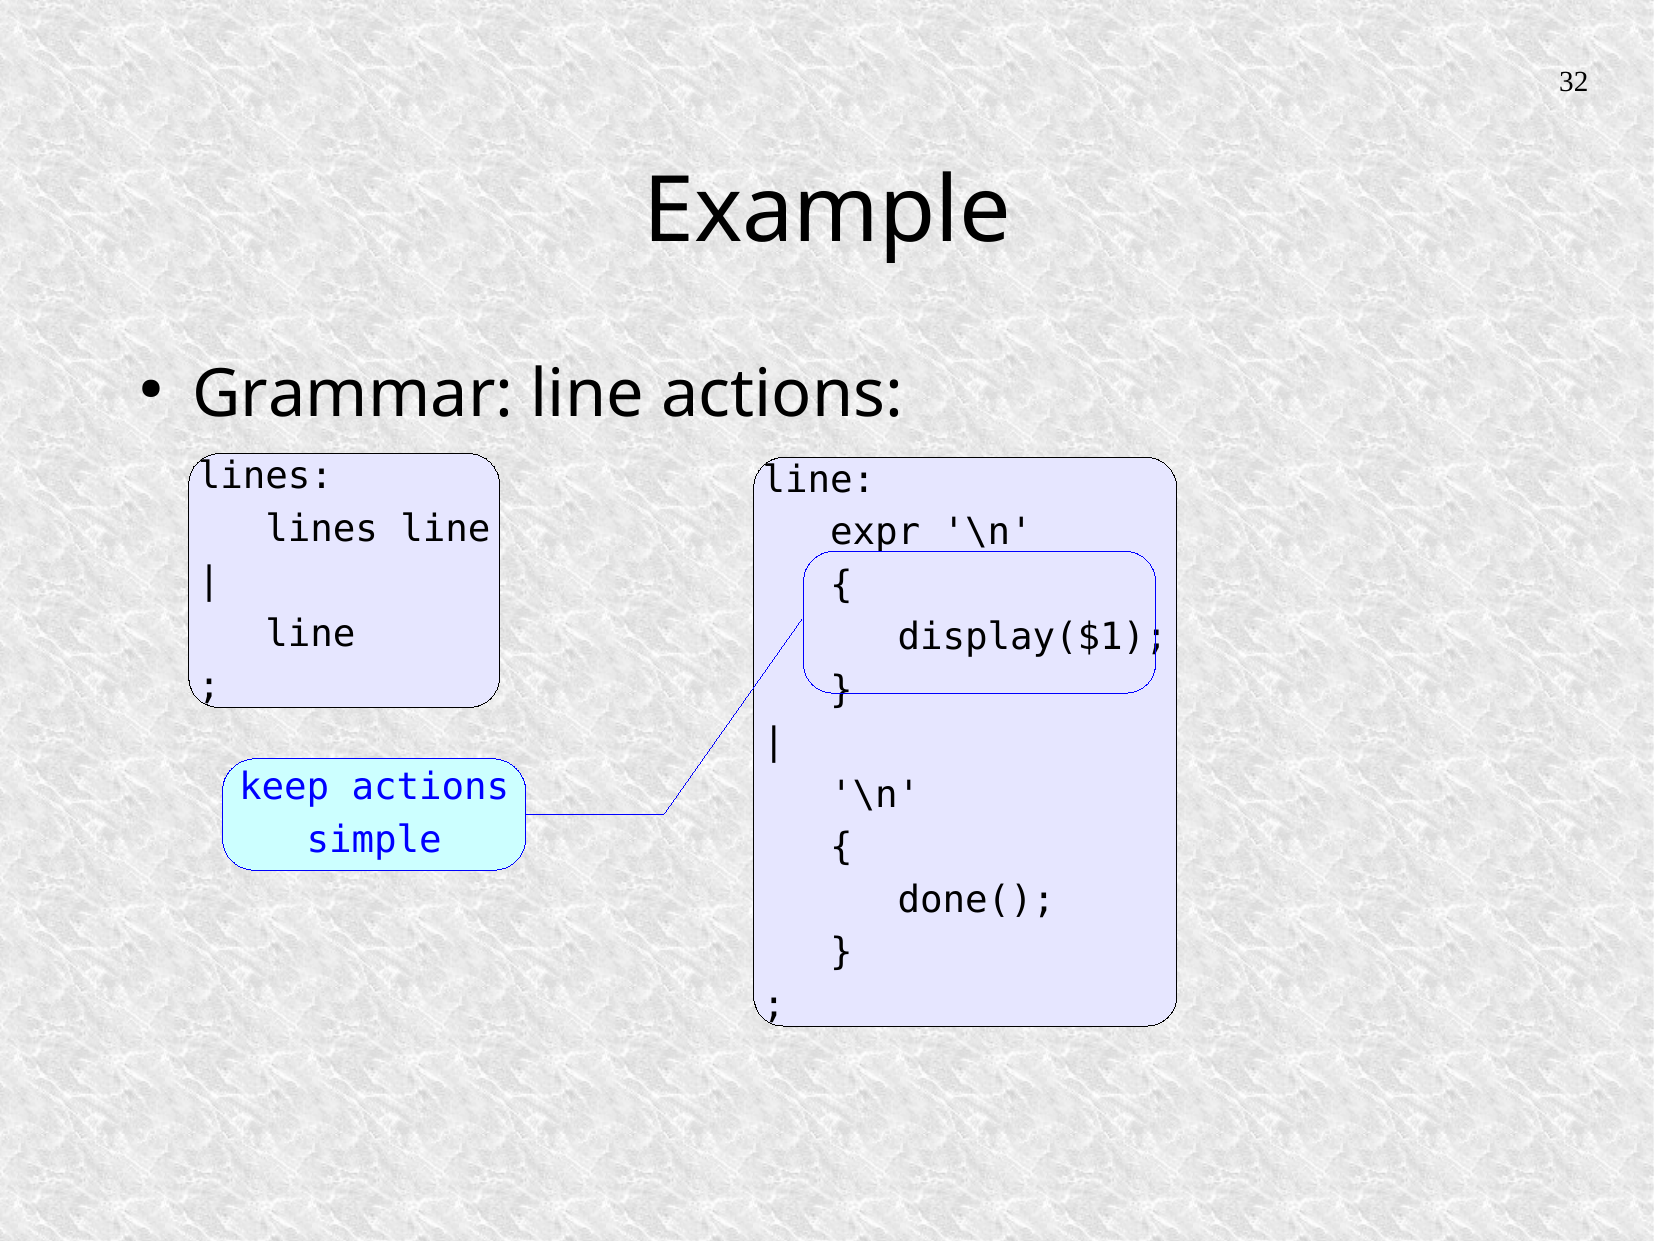

32
# Example
Grammar: line actions:
lines:
 lines line
|
 line
;
line:
 expr '\n'
 {
 display($1);
 }
|
 '\n'
 {
 done();
 }
;